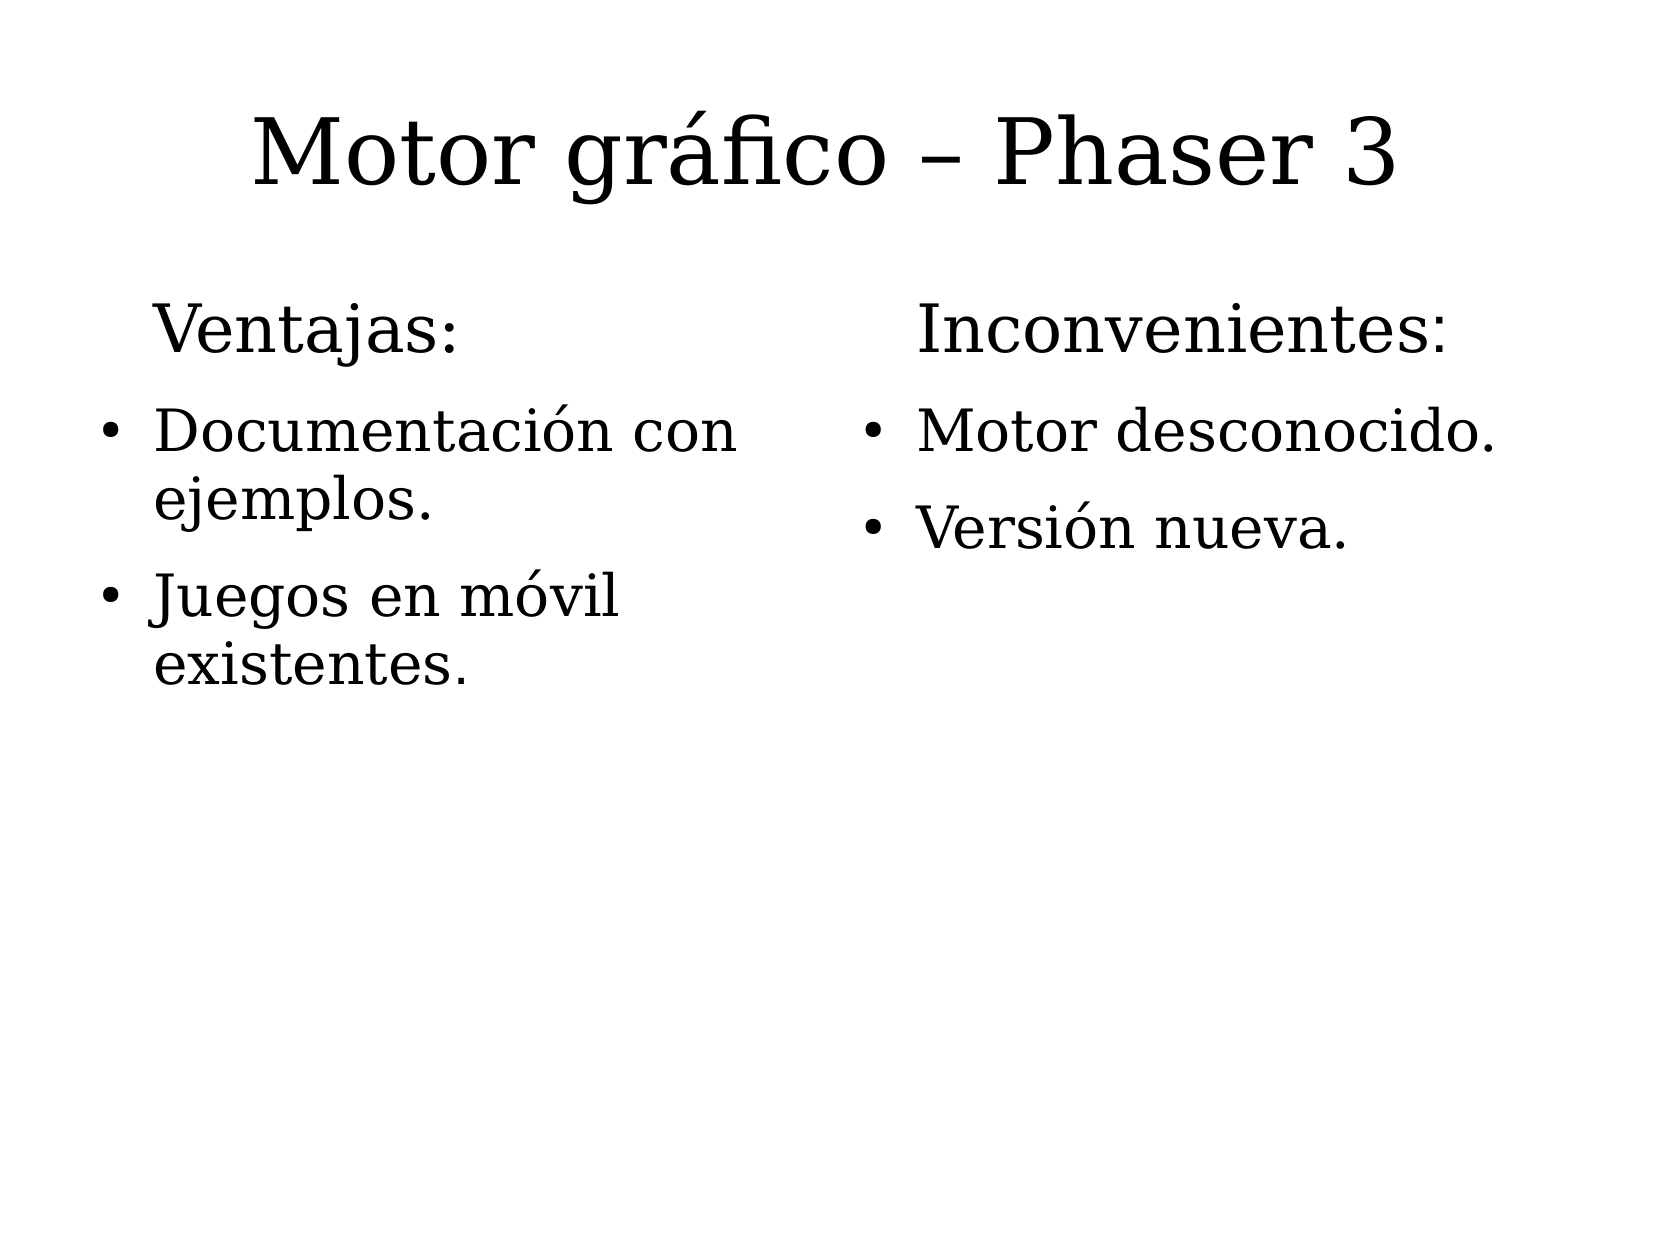

# Motor gráfico – Phaser 3
Ventajas:
Documentación con ejemplos.
Juegos en móvil existentes.
Inconvenientes:
Motor desconocido.
Versión nueva.